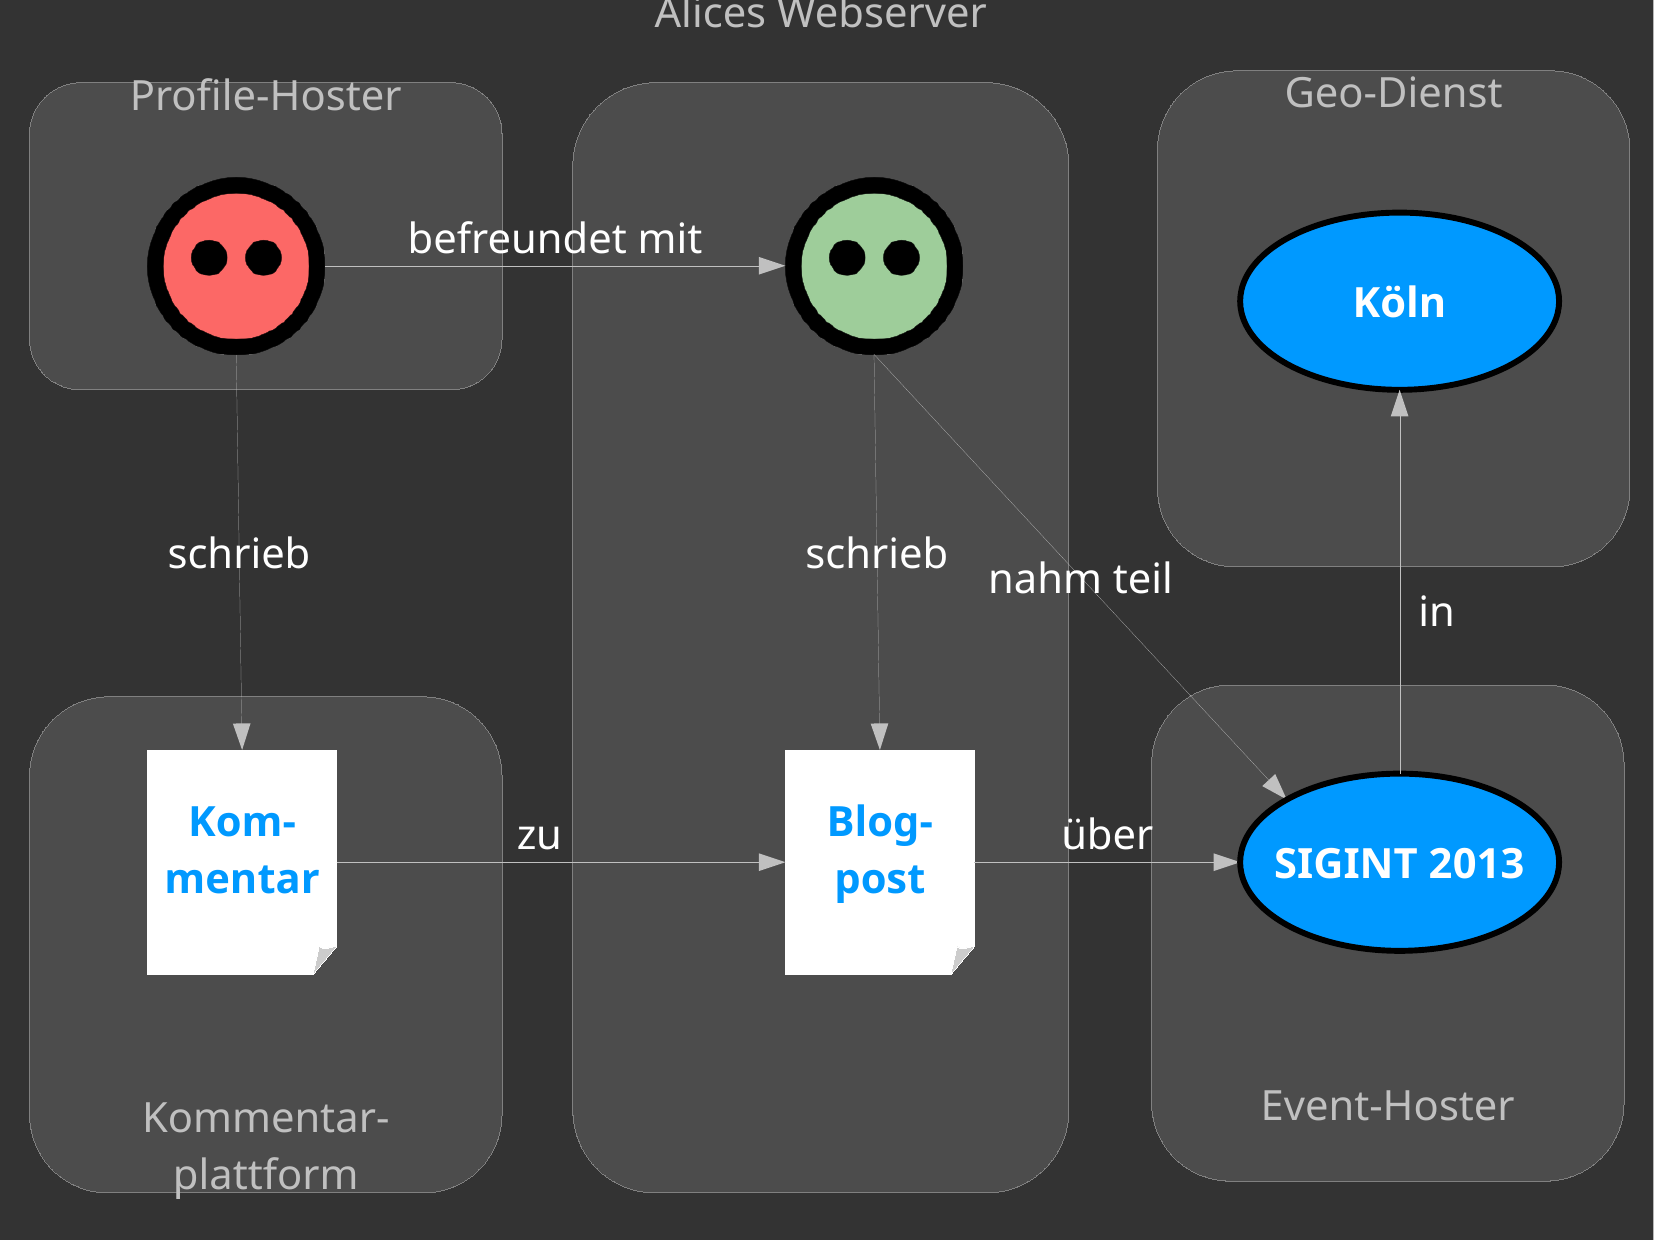

Geo-Dienst
Profile-Hoster
Alices Webserver
Köln
Event-Hoster
Kommentar-
plattform
Kom-
mentar
Blog-
post
SIGINT 2013